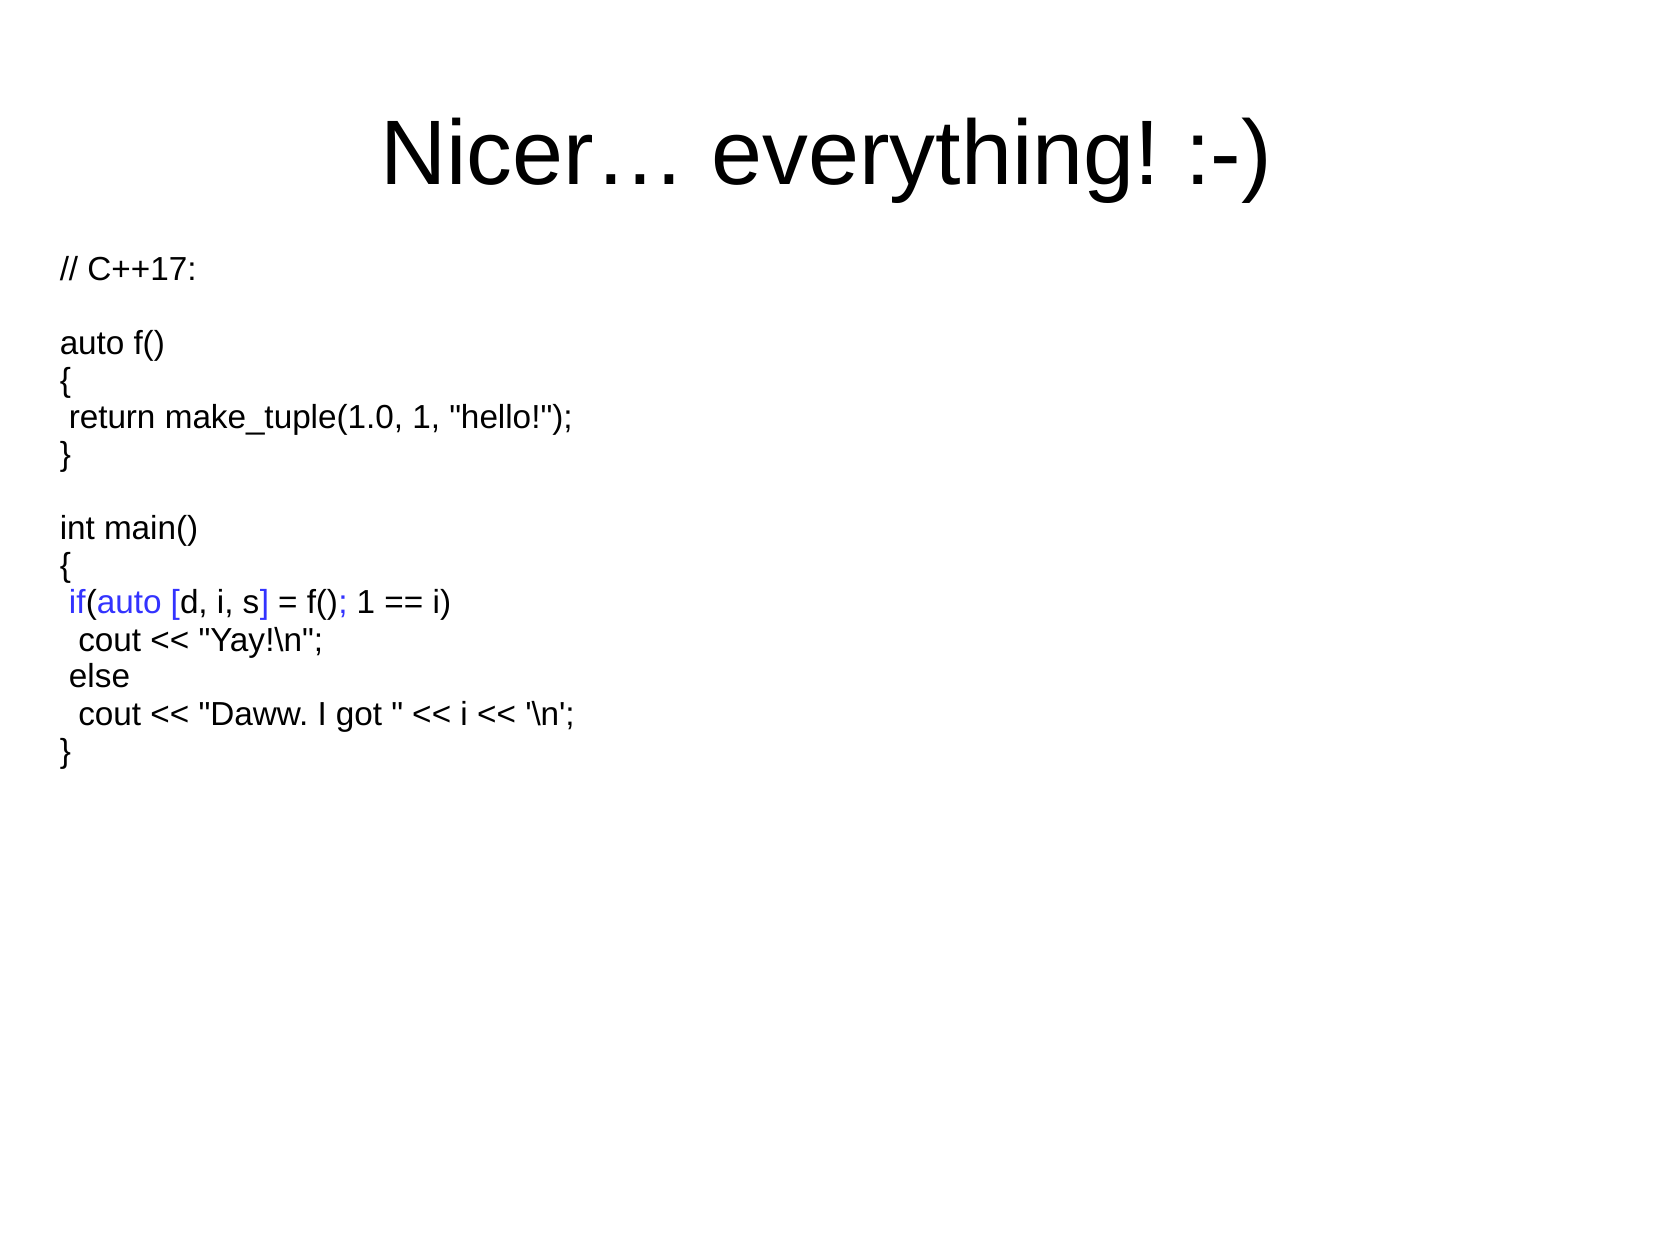

# Nicer… everything! :-)
// C++17:
auto f()
{
 return make_tuple(1.0, 1, "hello!");
}
int main()
{
 if(auto [d, i, s] = f(); 1 == i)
 cout << "Yay!\n";
 else
 cout << "Daww. I got " << i << '\n';
}